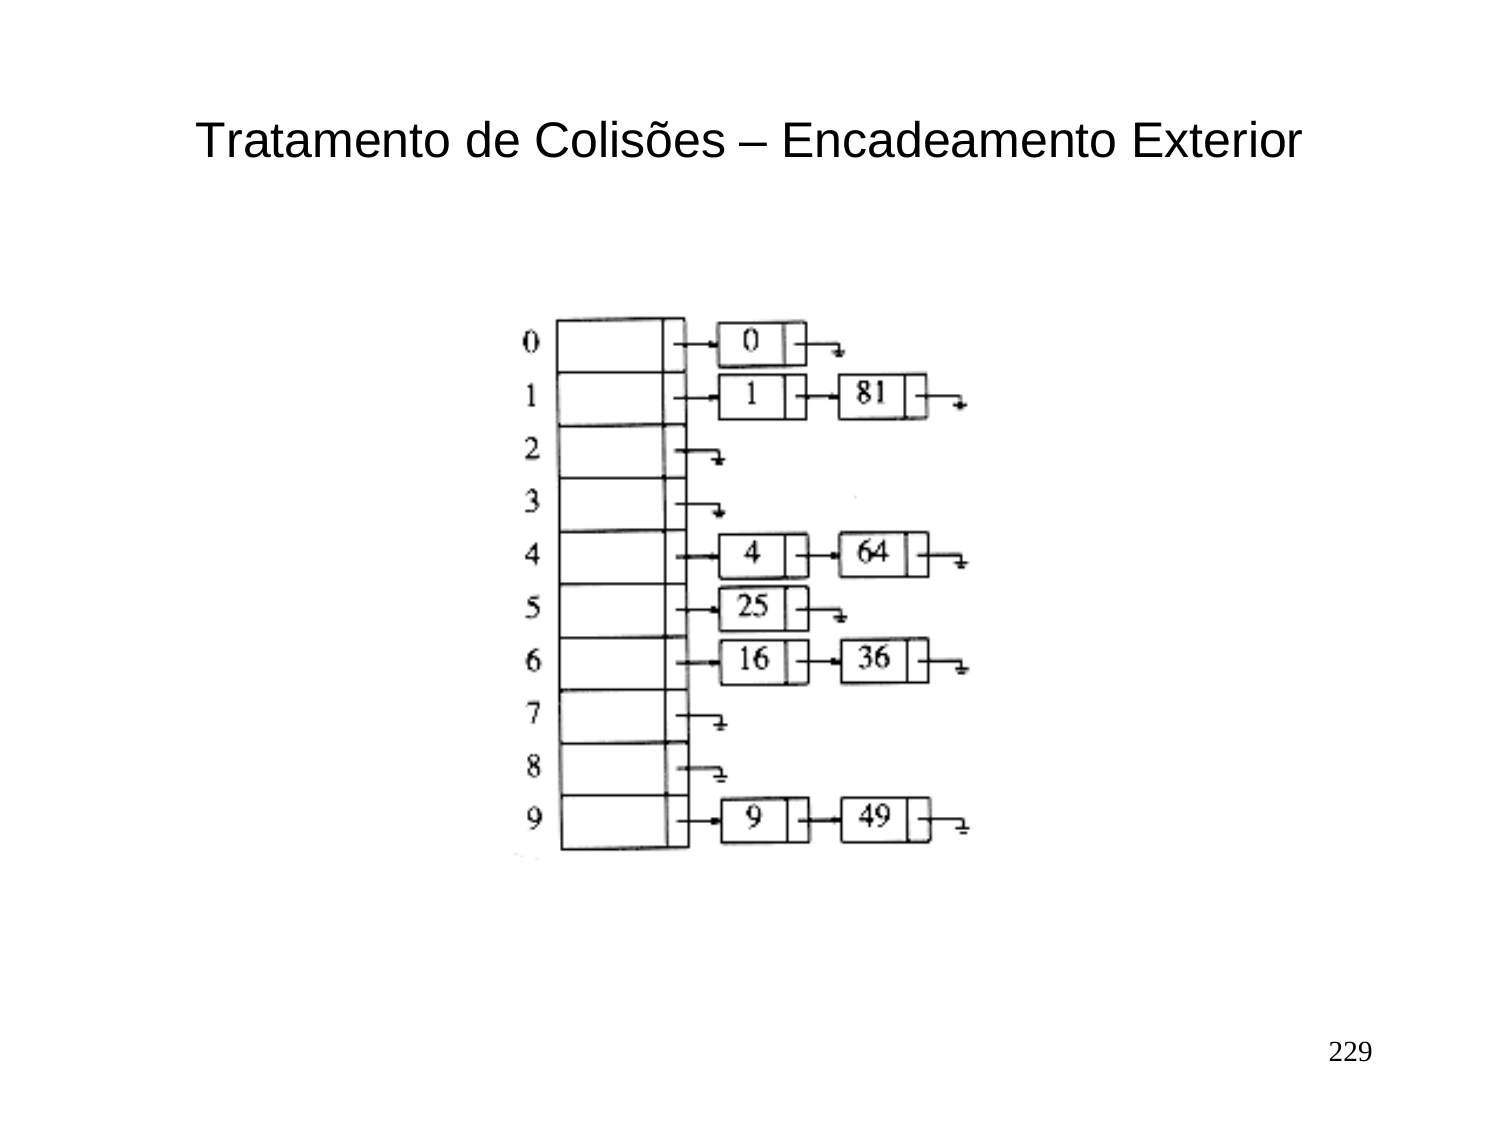

# Tratamento de Colisões – Encadeamento Exterior
229